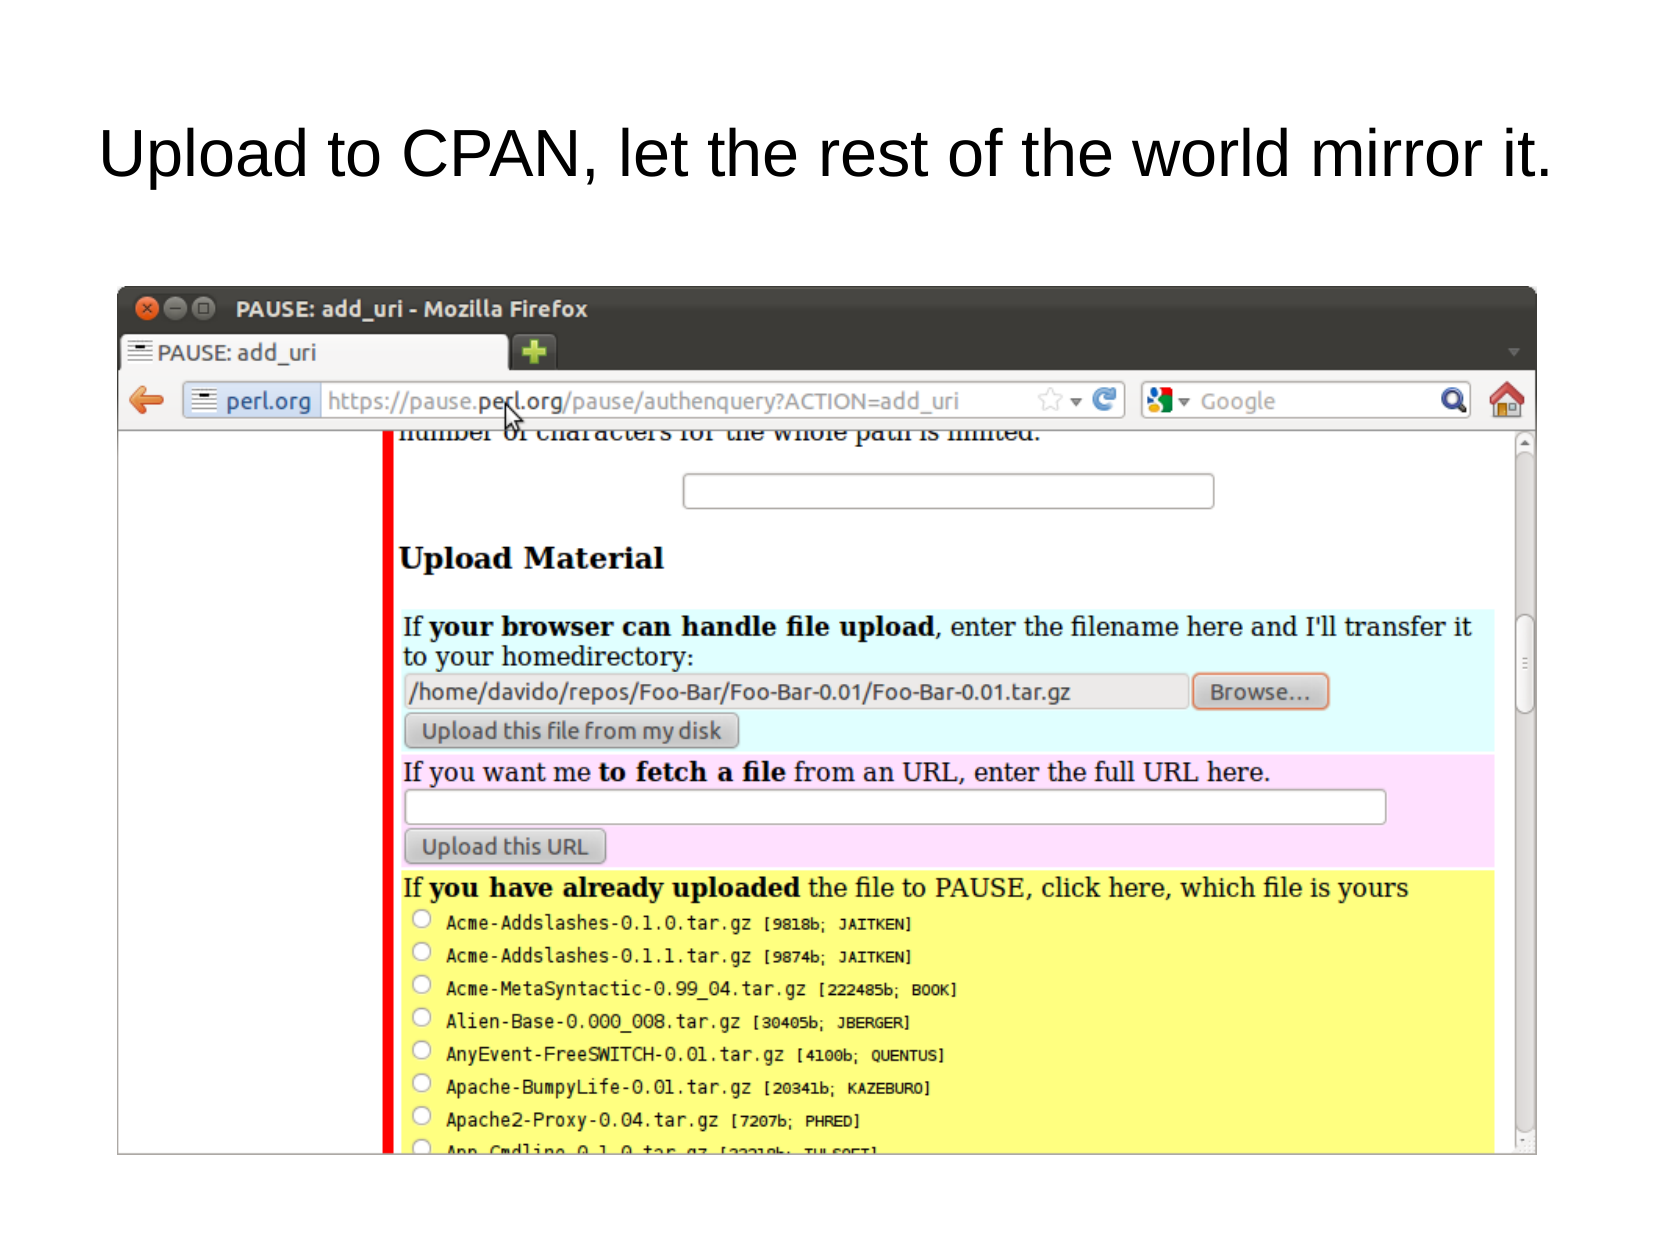

# Upload to CPAN, let the rest of the world mirror it.